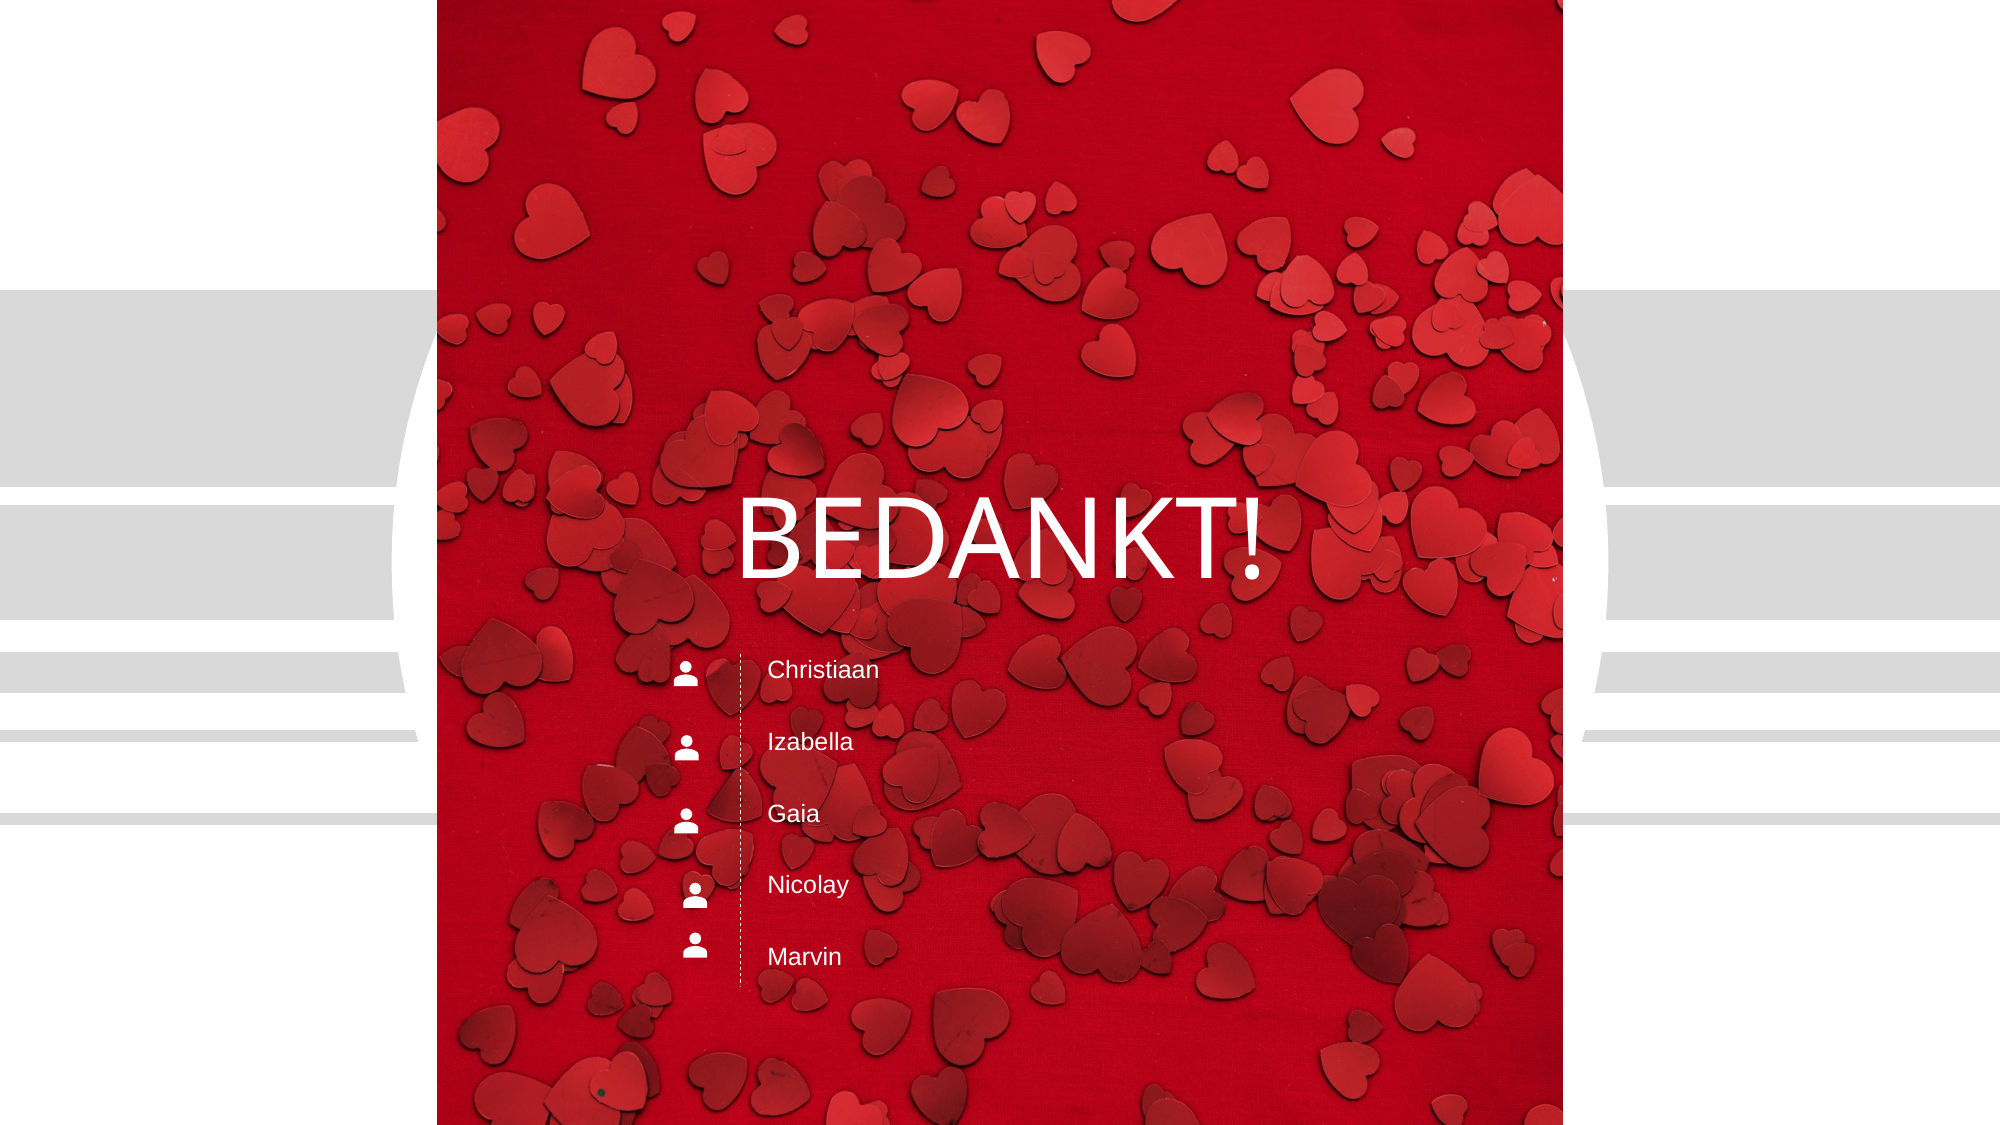

# BEDANKT!
Christiaan
Izabella
Gaia
Nicolay
Marvin